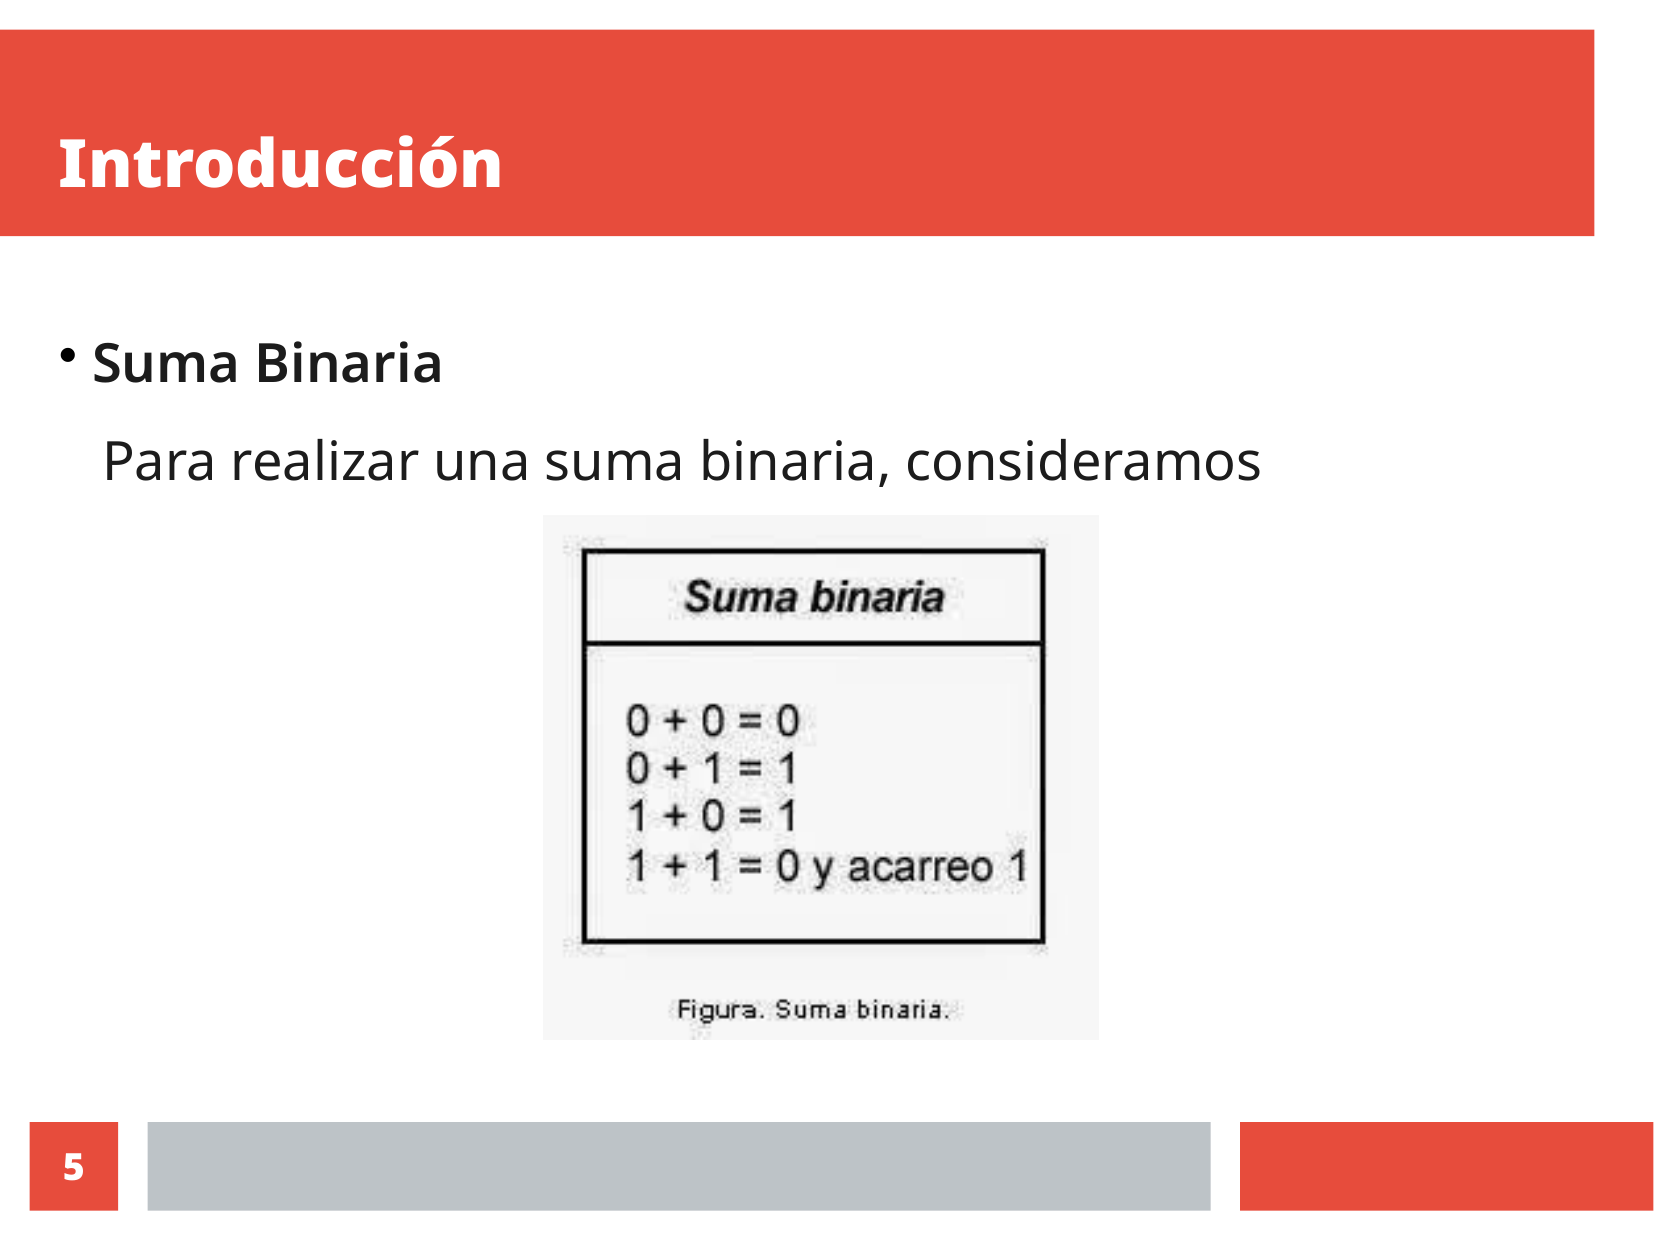

# Introducción
 Suma Binaria
Para realizar una suma binaria, consideramos
5